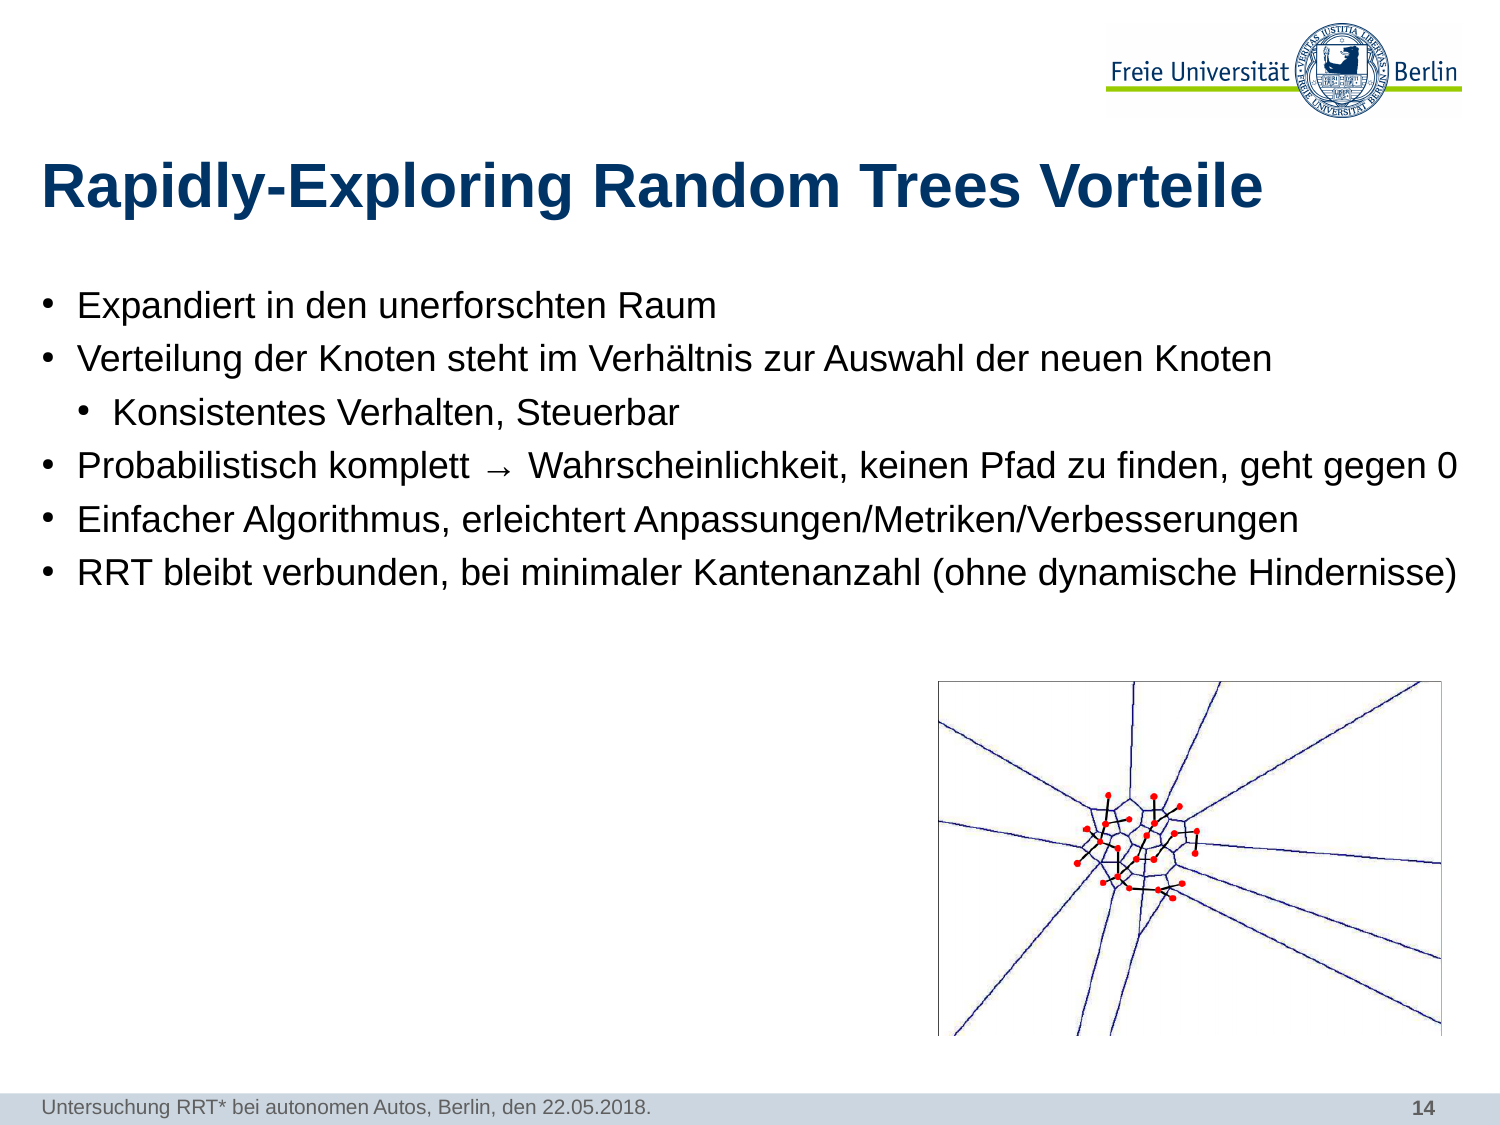

# Rapidly-Exploring Random Trees Vorteile
Expandiert in den unerforschten Raum
Verteilung der Knoten steht im Verhältnis zur Auswahl der neuen Knoten
Konsistentes Verhalten, Steuerbar
Probabilistisch komplett → Wahrscheinlichkeit, keinen Pfad zu finden, geht gegen 0
Einfacher Algorithmus, erleichtert Anpassungen/Metriken/Verbesserungen
RRT bleibt verbunden, bei minimaler Kantenanzahl (ohne dynamische Hindernisse)